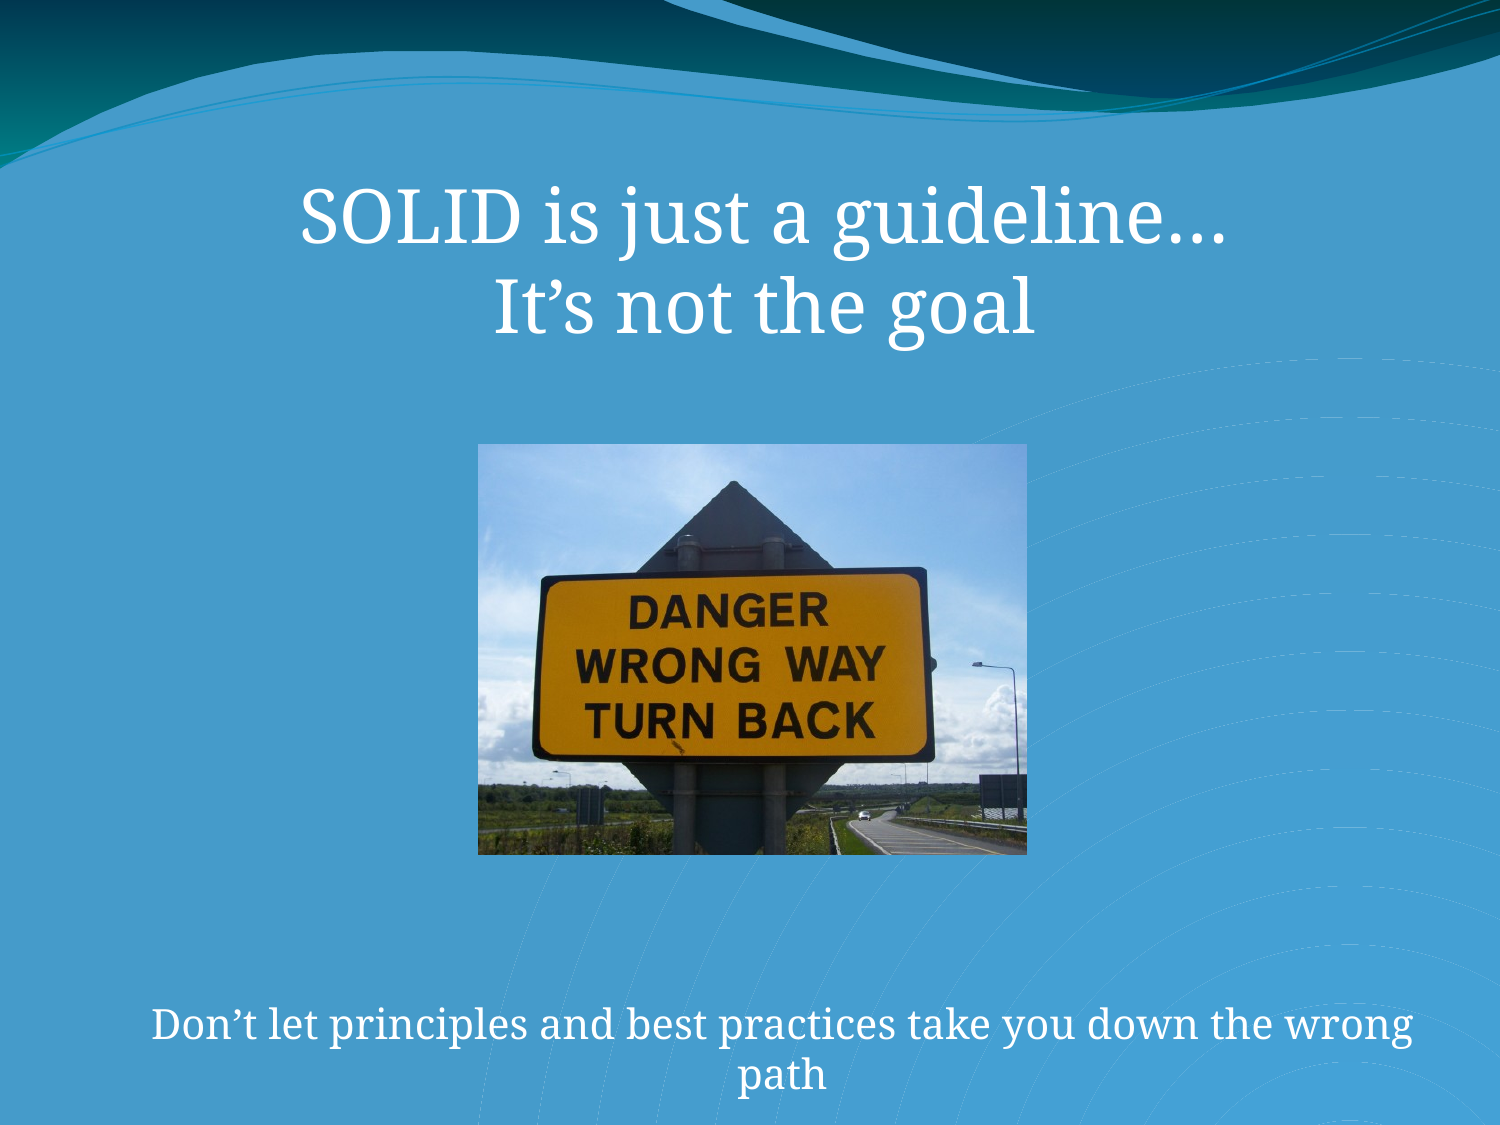

SOLID is just a guideline… It’s not the goal
Don’t let principles and best practices take you down the wrong path